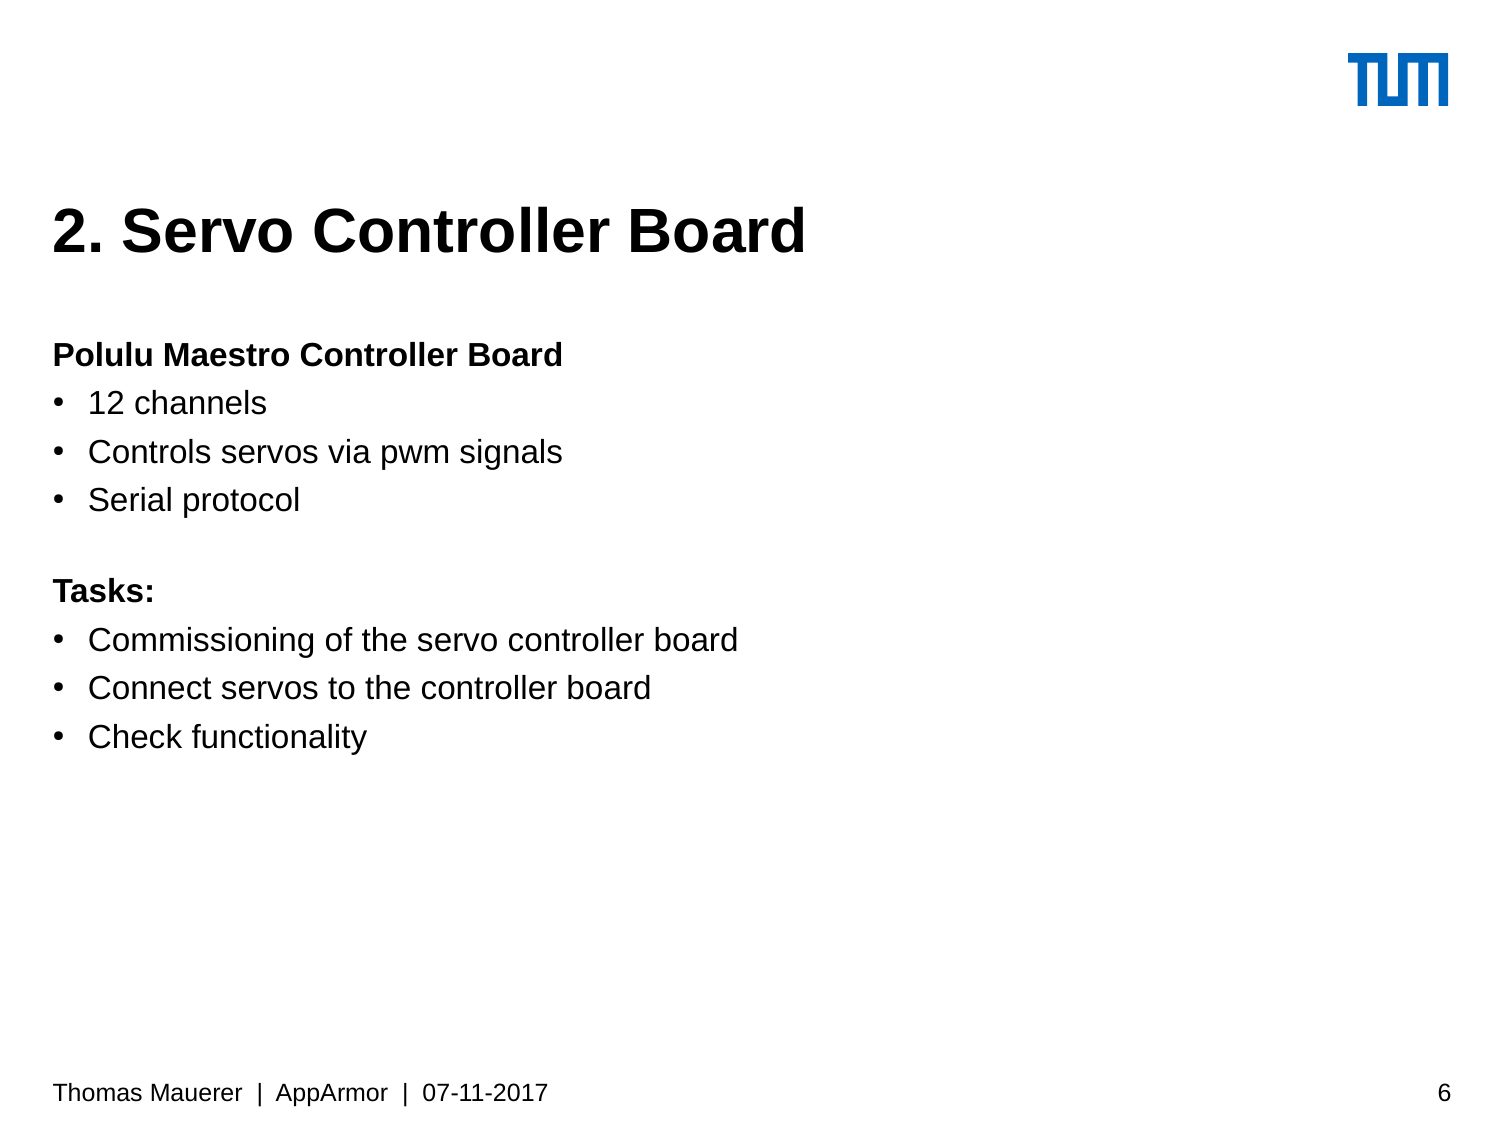

# 2. Servo Controller Board
Polulu Maestro Controller Board
12 channels
Controls servos via pwm signals
Serial protocol
Tasks:
Commissioning of the servo controller board
Connect servos to the controller board
Check functionality
Thomas Mauerer | AppArmor | 07-11-2017
6